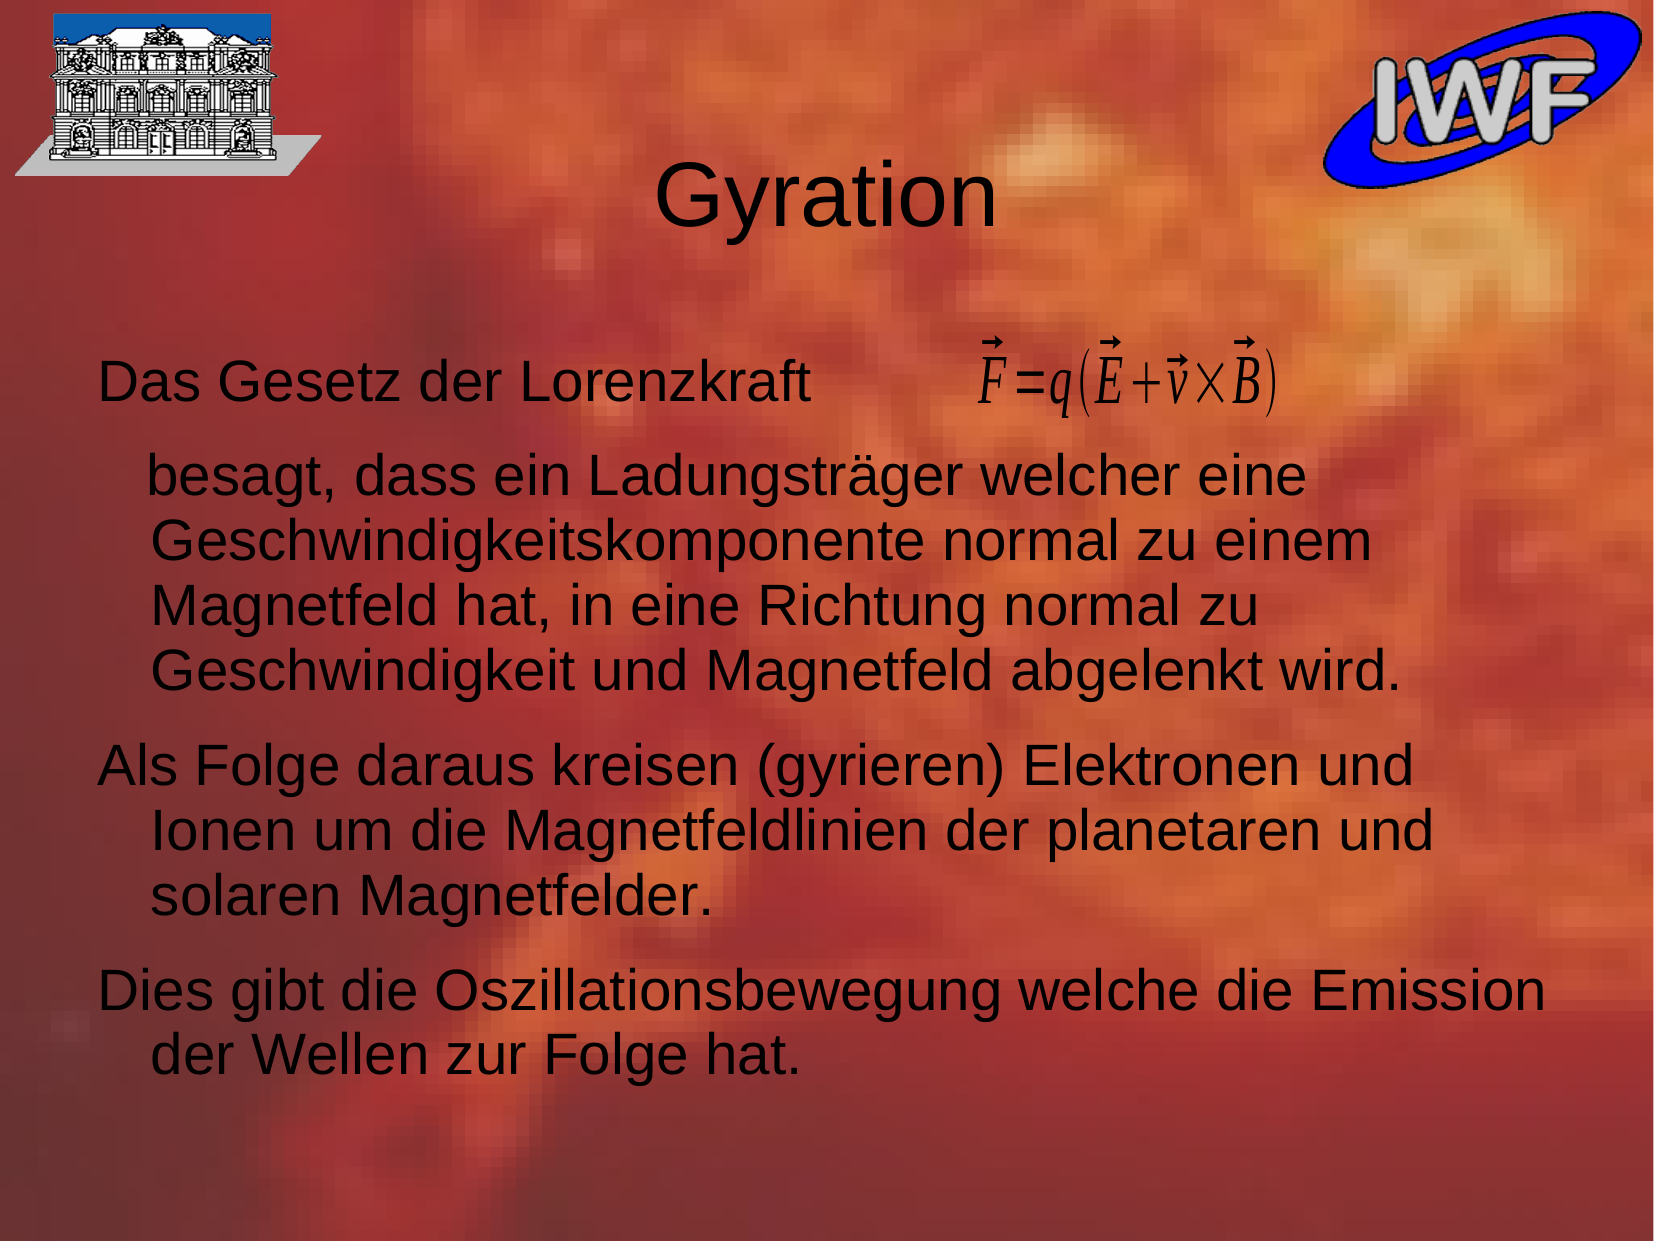

# Gyration
Das Gesetz der Lorenzkraft
 besagt, dass ein Ladungsträger welcher eine Geschwindigkeitskomponente normal zu einem Magnetfeld hat, in eine Richtung normal zu Geschwindigkeit und Magnetfeld abgelenkt wird.
Als Folge daraus kreisen (gyrieren) Elektronen und Ionen um die Magnetfeldlinien der planetaren und solaren Magnetfelder.
Dies gibt die Oszillationsbewegung welche die Emission der Wellen zur Folge hat.